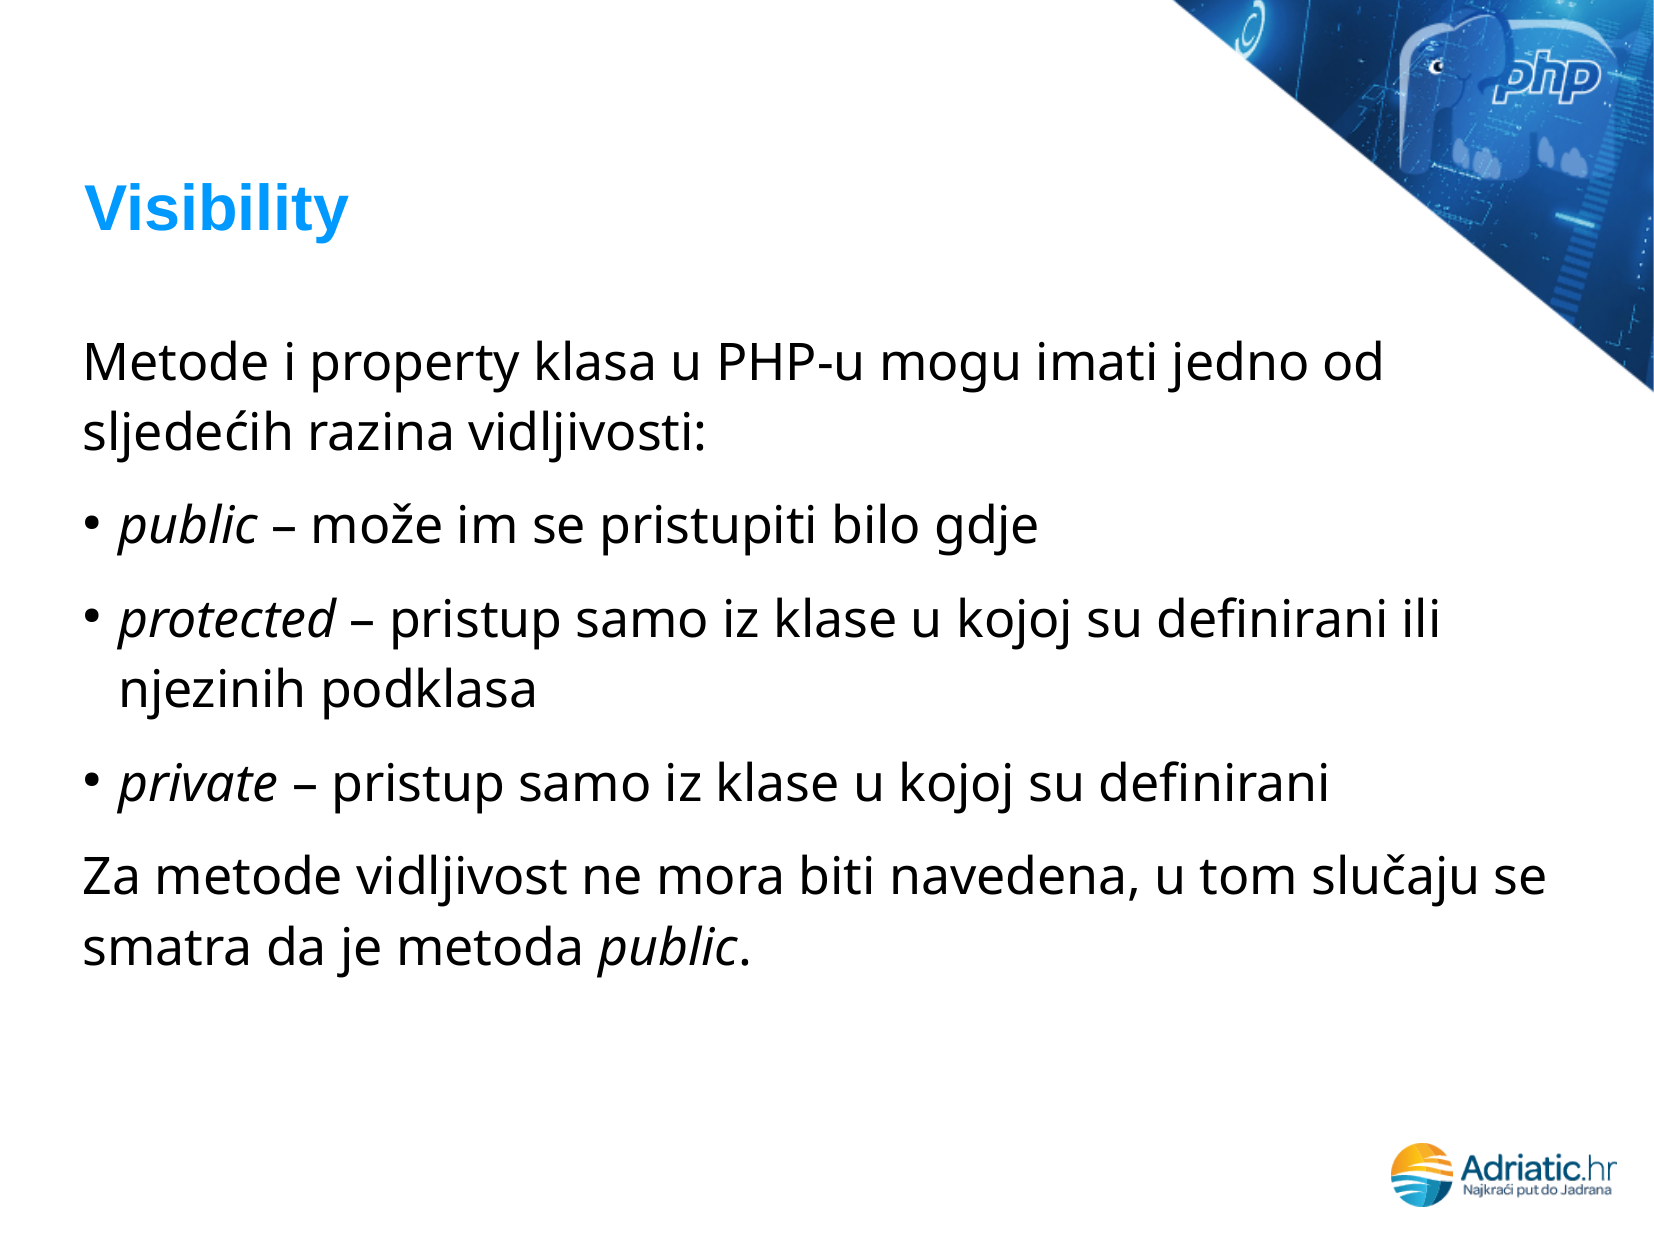

# Visibility
Metode i property klasa u PHP-u mogu imati jedno od sljedećih razina vidljivosti:
public – može im se pristupiti bilo gdje
protected – pristup samo iz klase u kojoj su definirani ili njezinih podklasa
private – pristup samo iz klase u kojoj su definirani
Za metode vidljivost ne mora biti navedena, u tom slučaju se smatra da je metoda public.